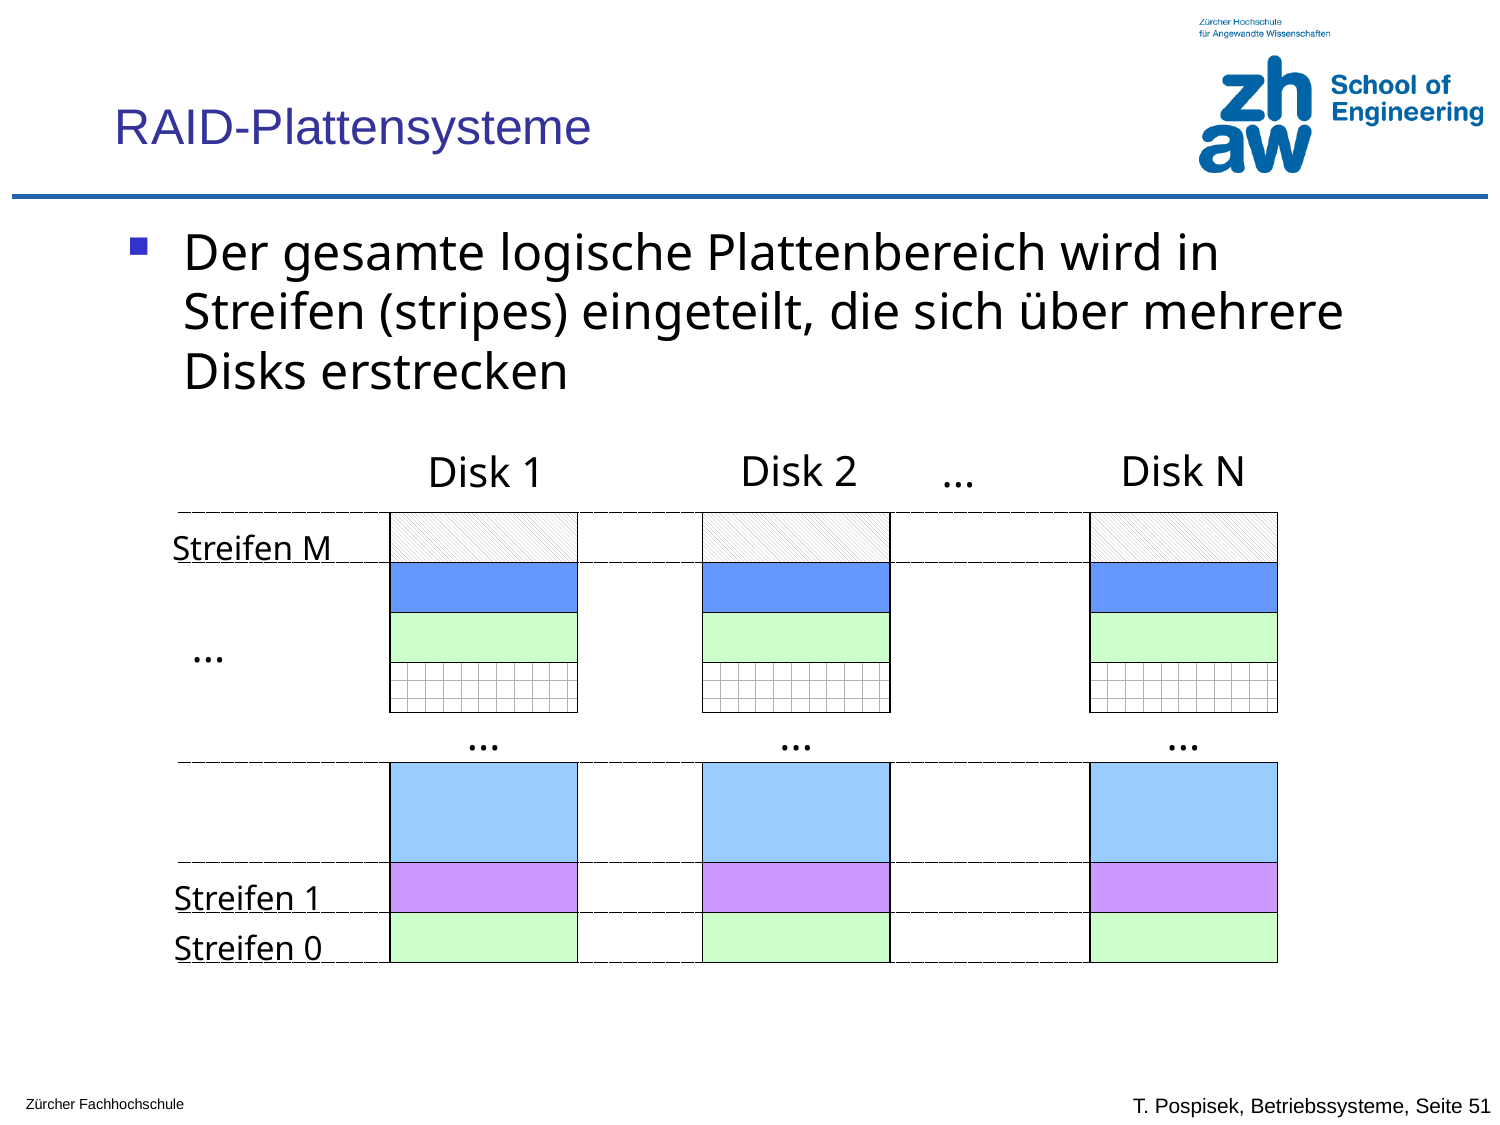

# RAID-Plattensysteme
Der gesamte logische Plattenbereich wird in Streifen (stripes) eingeteilt, die sich über mehrere Disks erstrecken
Disk 2
Disk N
Disk 1
...
Streifen M
...
...
...
...
Streifen 1
Streifen 0